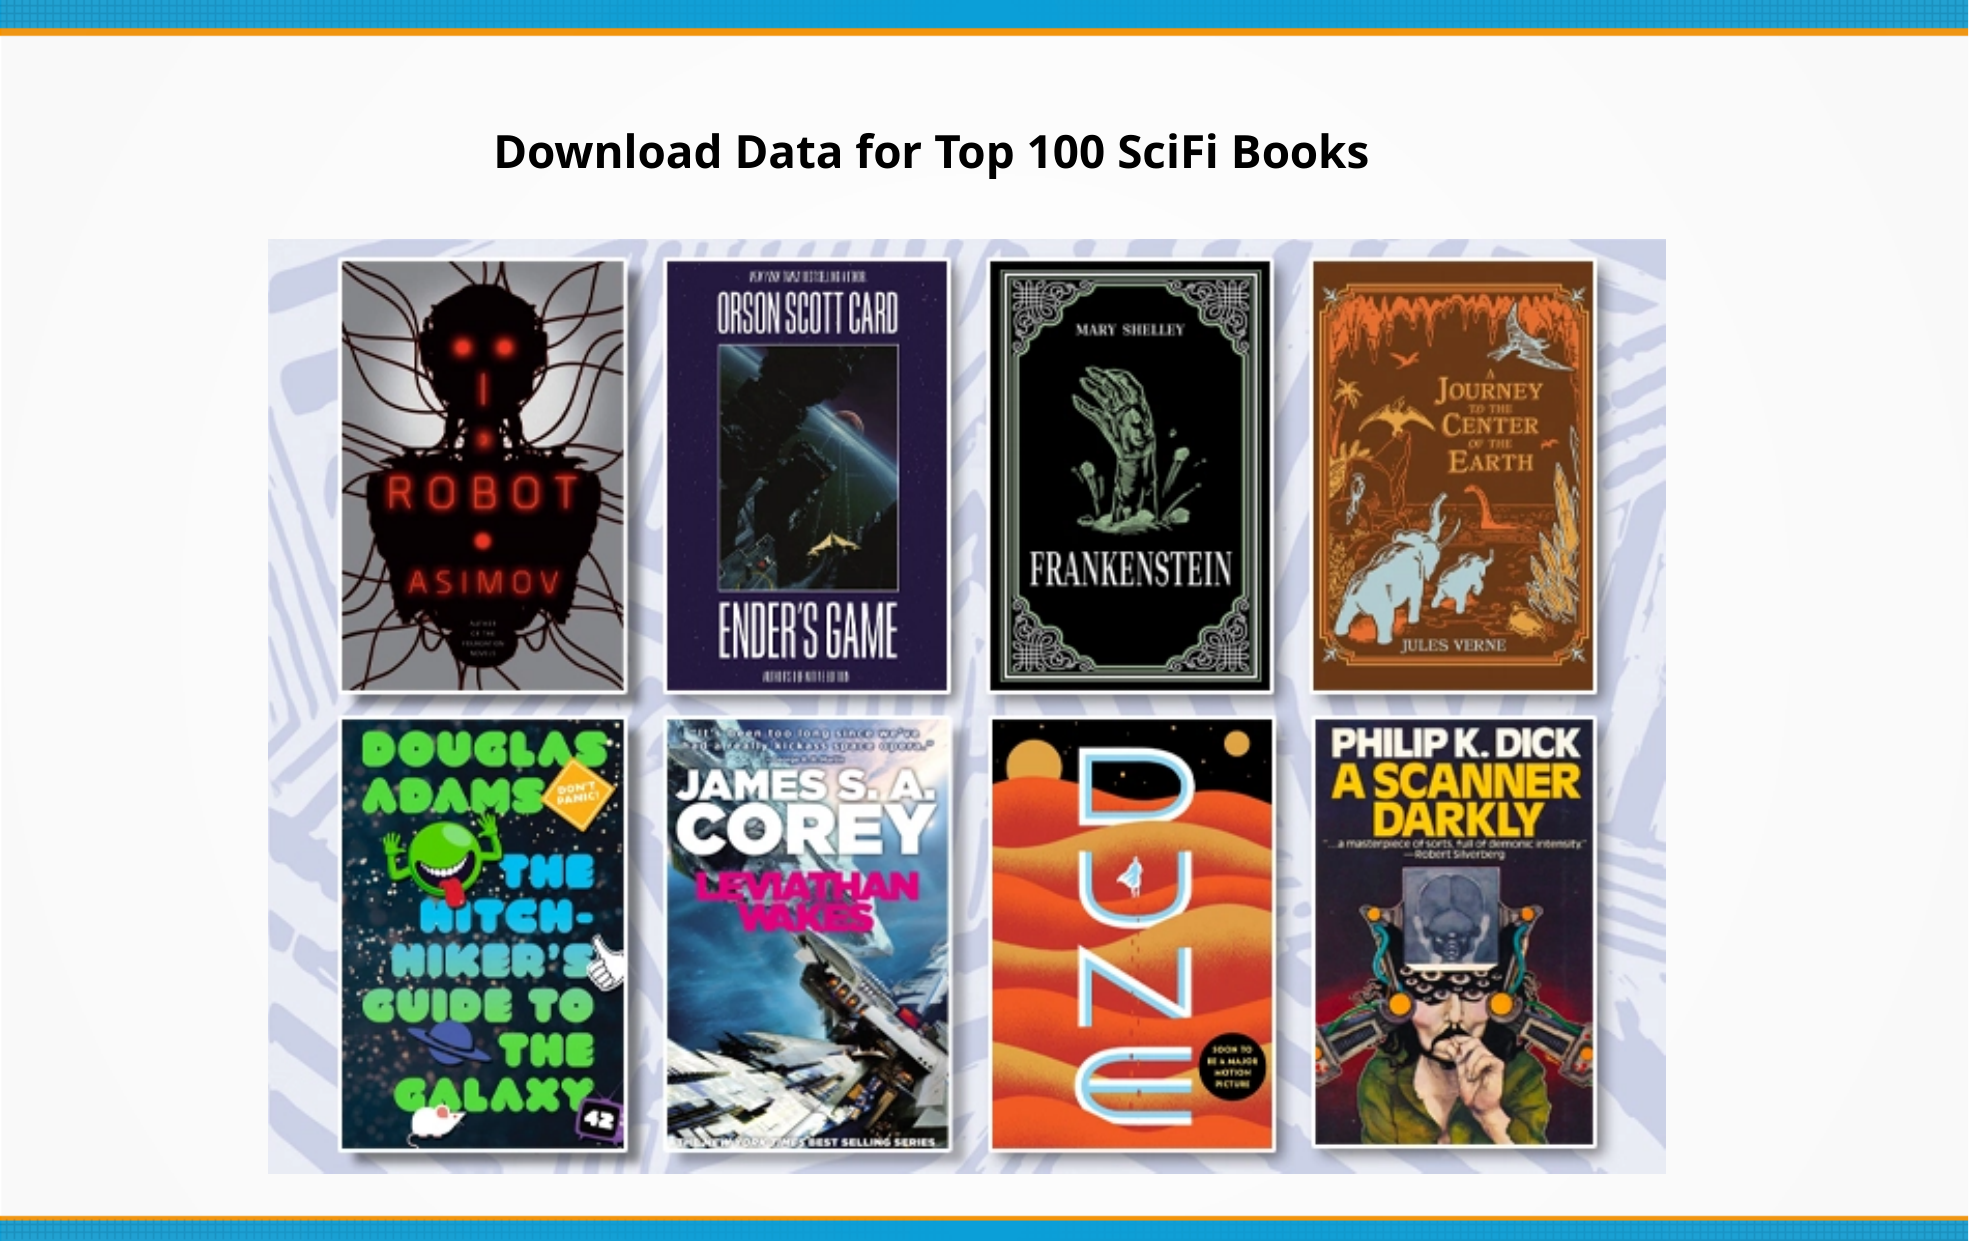

Download Data for Top 100 SciFi Books